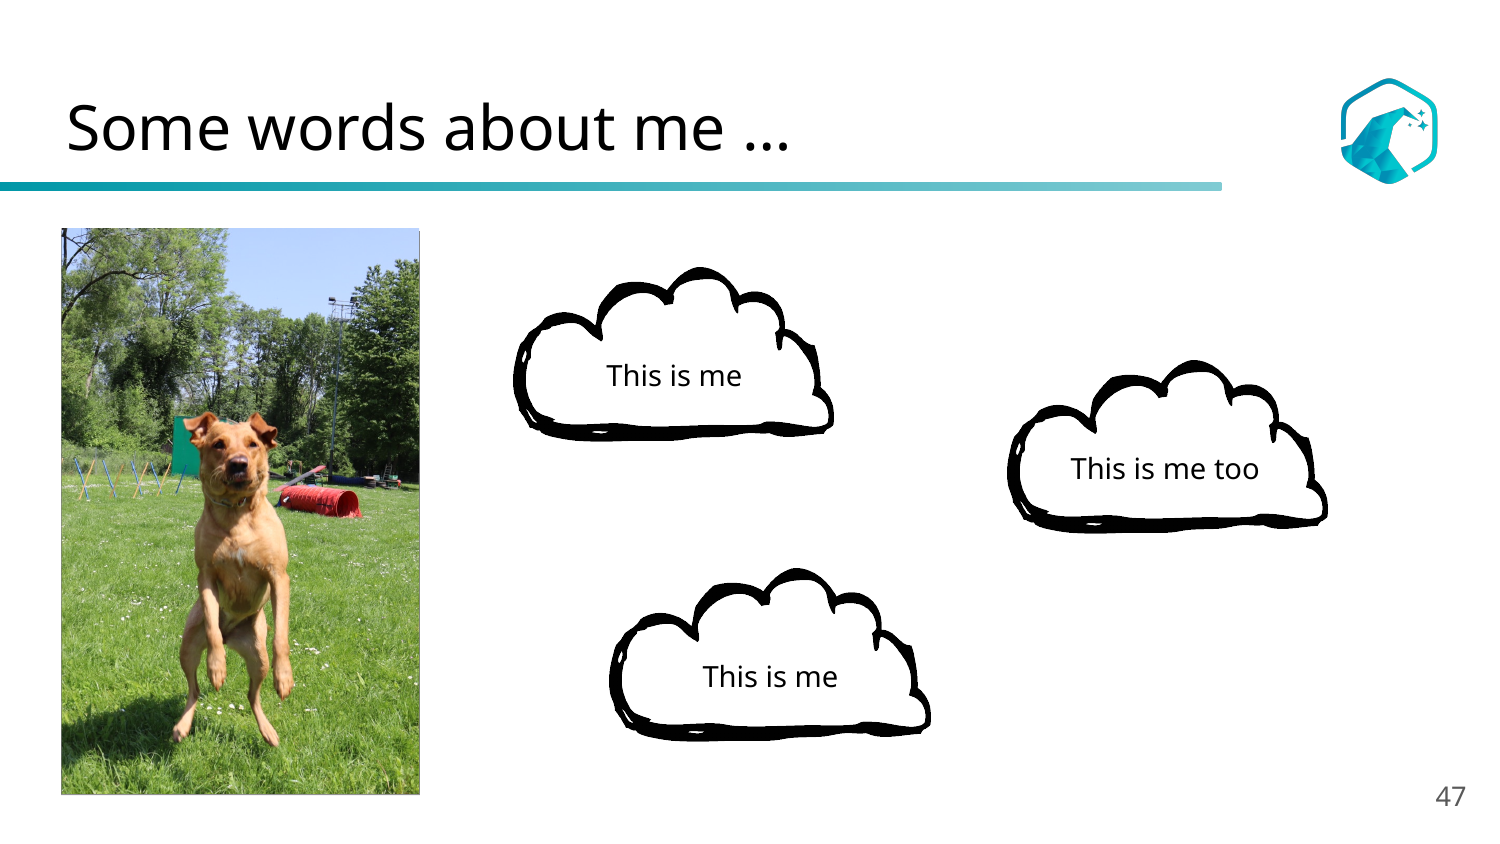

# Some words about me …
This is me
This is me too
This is me